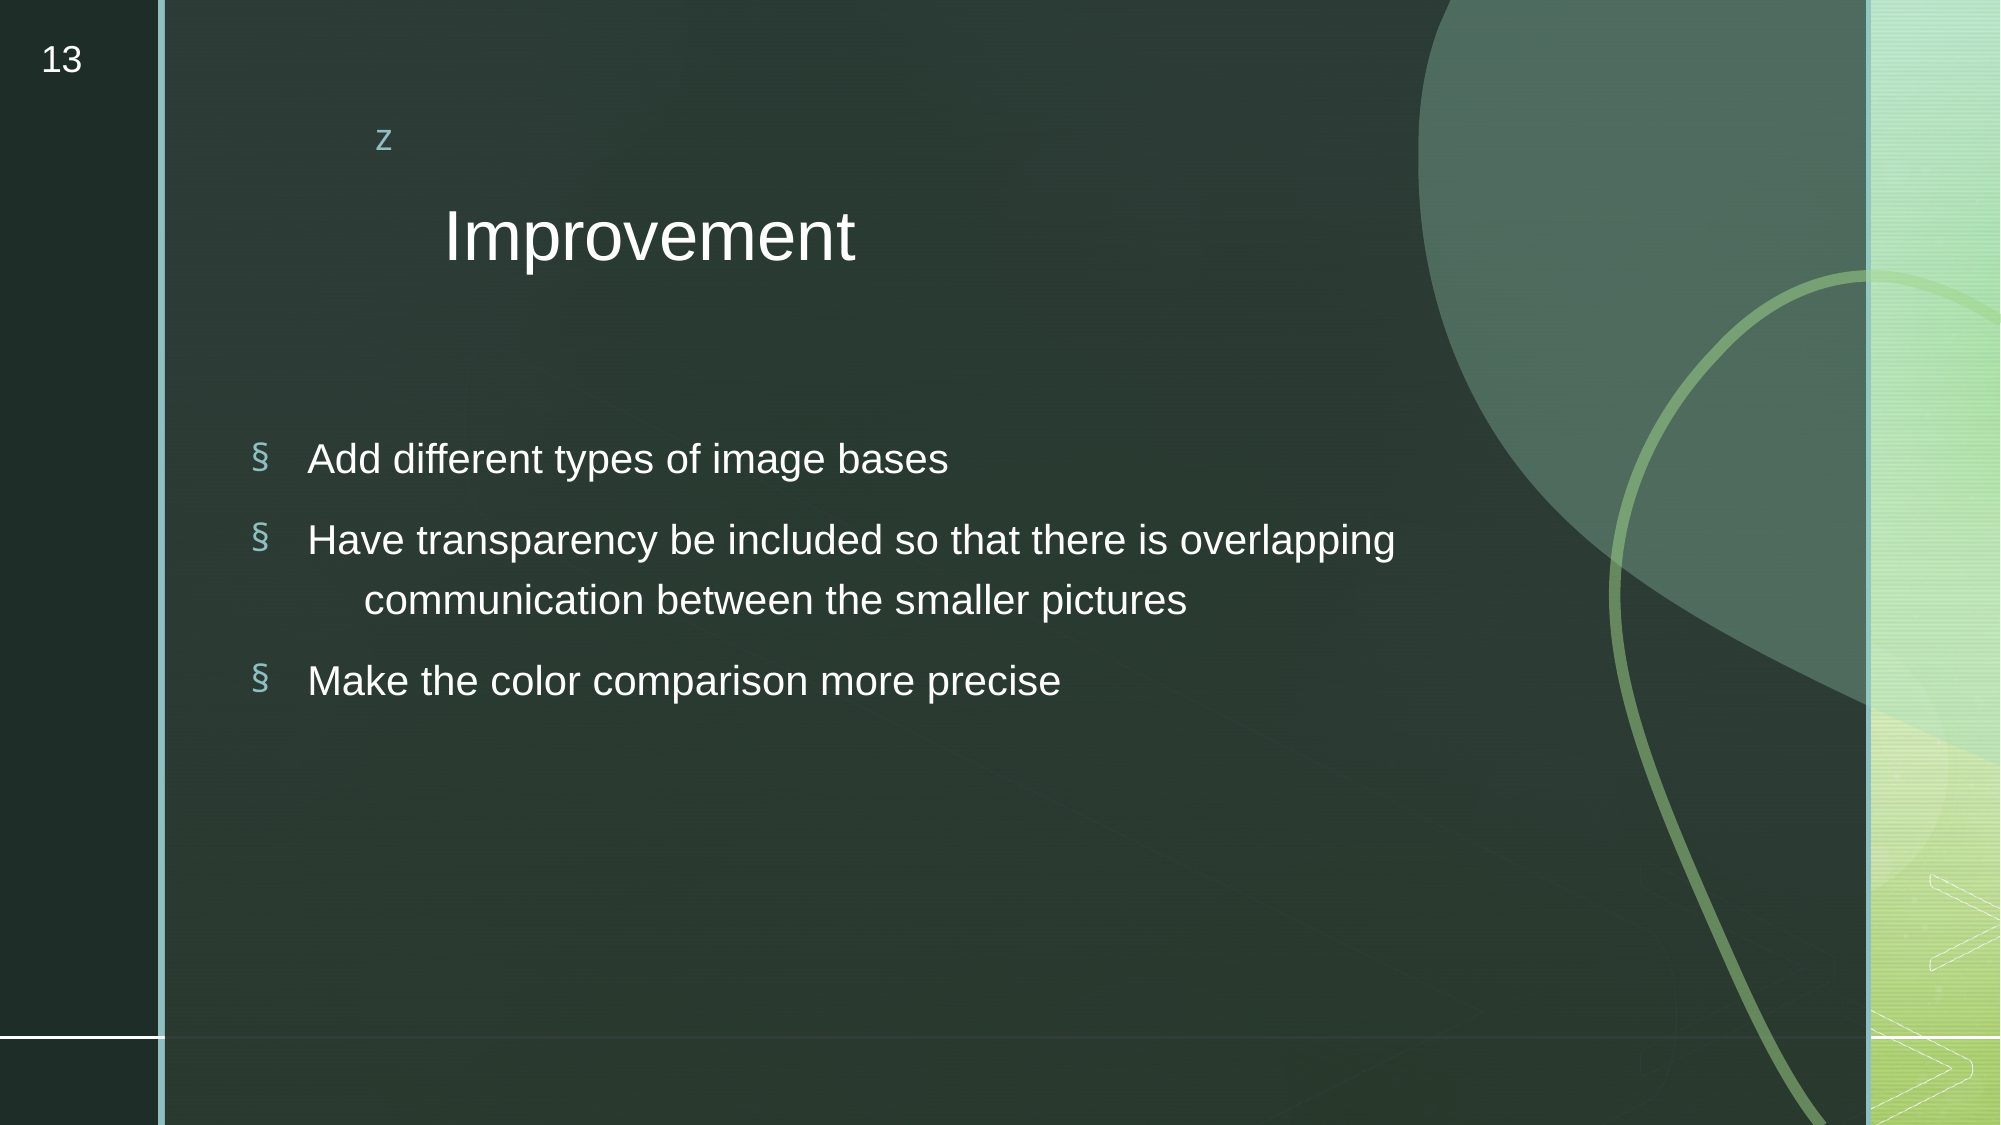

# Improvement
Add different types of image bases
Have transparency be included so that there is overlapping communication between the smaller pictures
Make the color comparison more precise